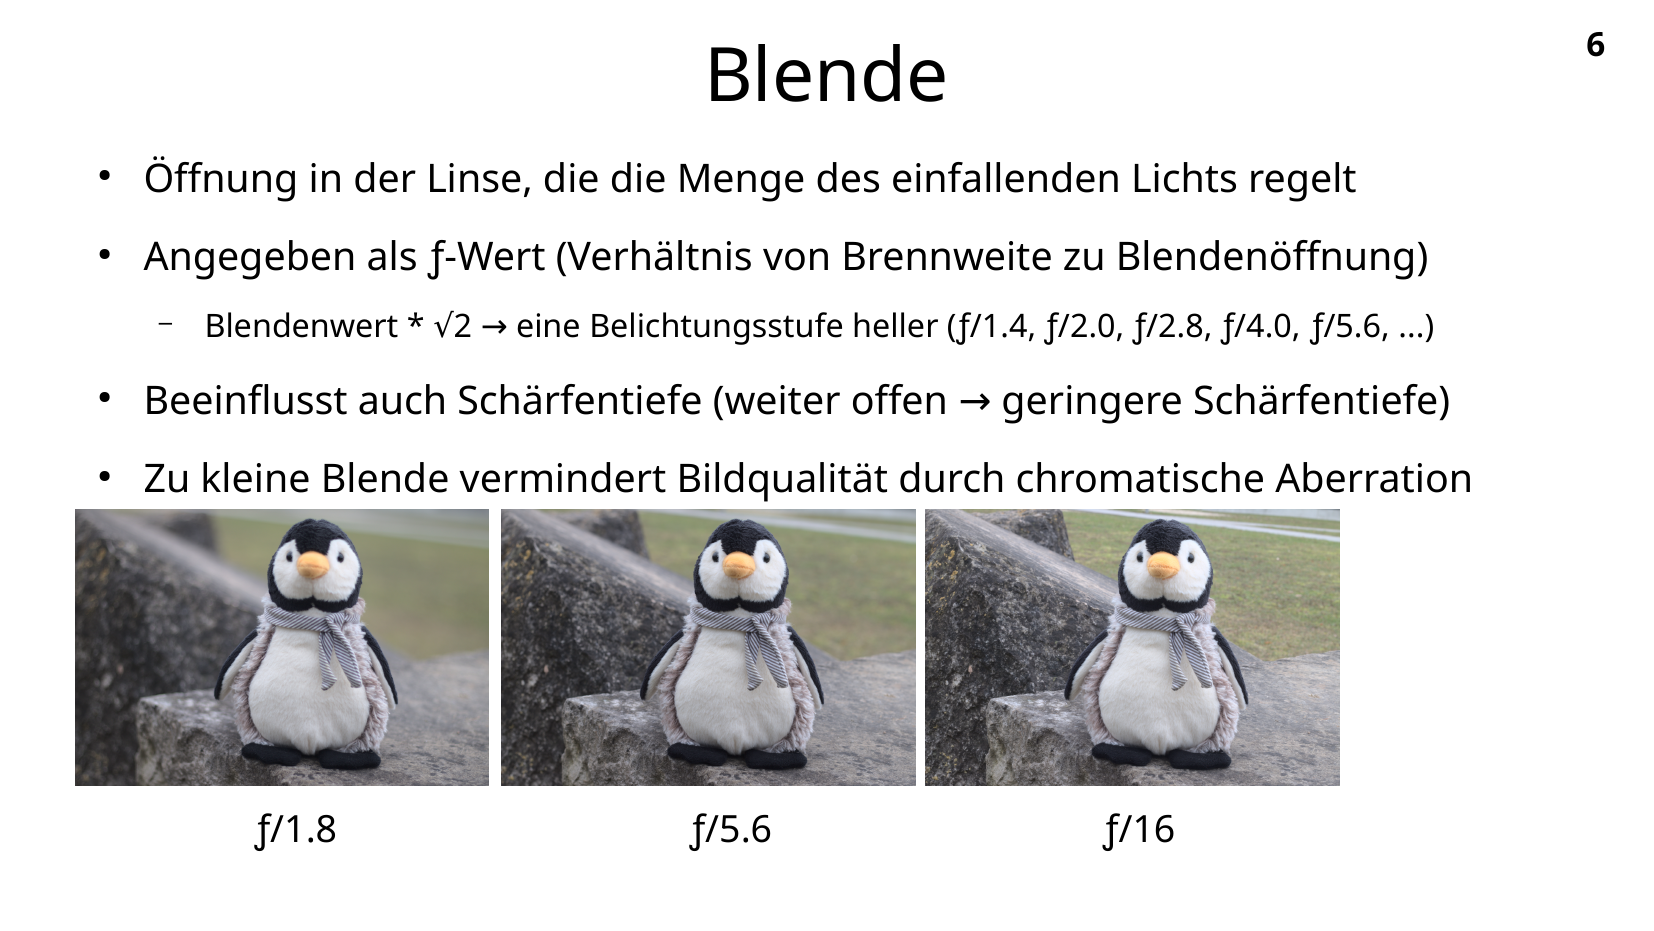

# Blende
Öffnung in der Linse, die die Menge des einfallenden Lichts regelt
Angegeben als ƒ-Wert (Verhältnis von Brennweite zu Blendenöffnung)
Blendenwert * √2 → eine Belichtungsstufe heller (ƒ/1.4, ƒ/2.0, ƒ/2.8, ƒ/4.0, ƒ/5.6, ...)
Beeinflusst auch Schärfentiefe (weiter offen → geringere Schärfentiefe)
Zu kleine Blende vermindert Bildqualität durch chromatische Aberration
ƒ/16
ƒ/5.6
ƒ/1.8